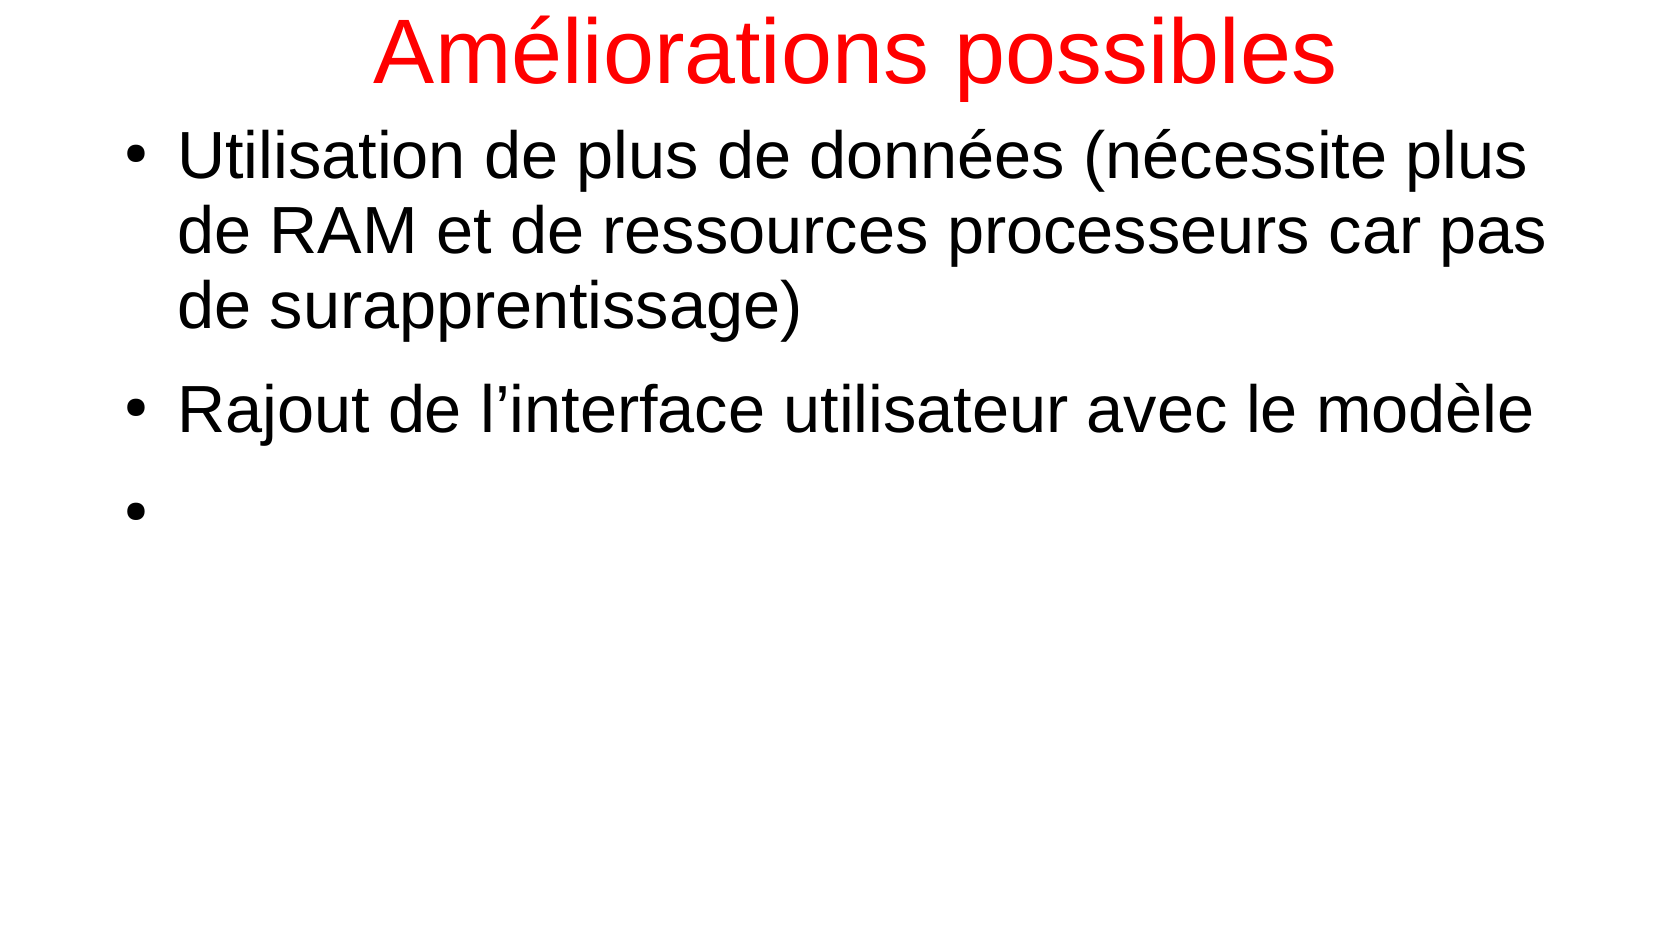

# Améliorations possibles
Utilisation de plus de données (nécessite plus de RAM et de ressources processeurs car pas de surapprentissage)
Rajout de l’interface utilisateur avec le modèle